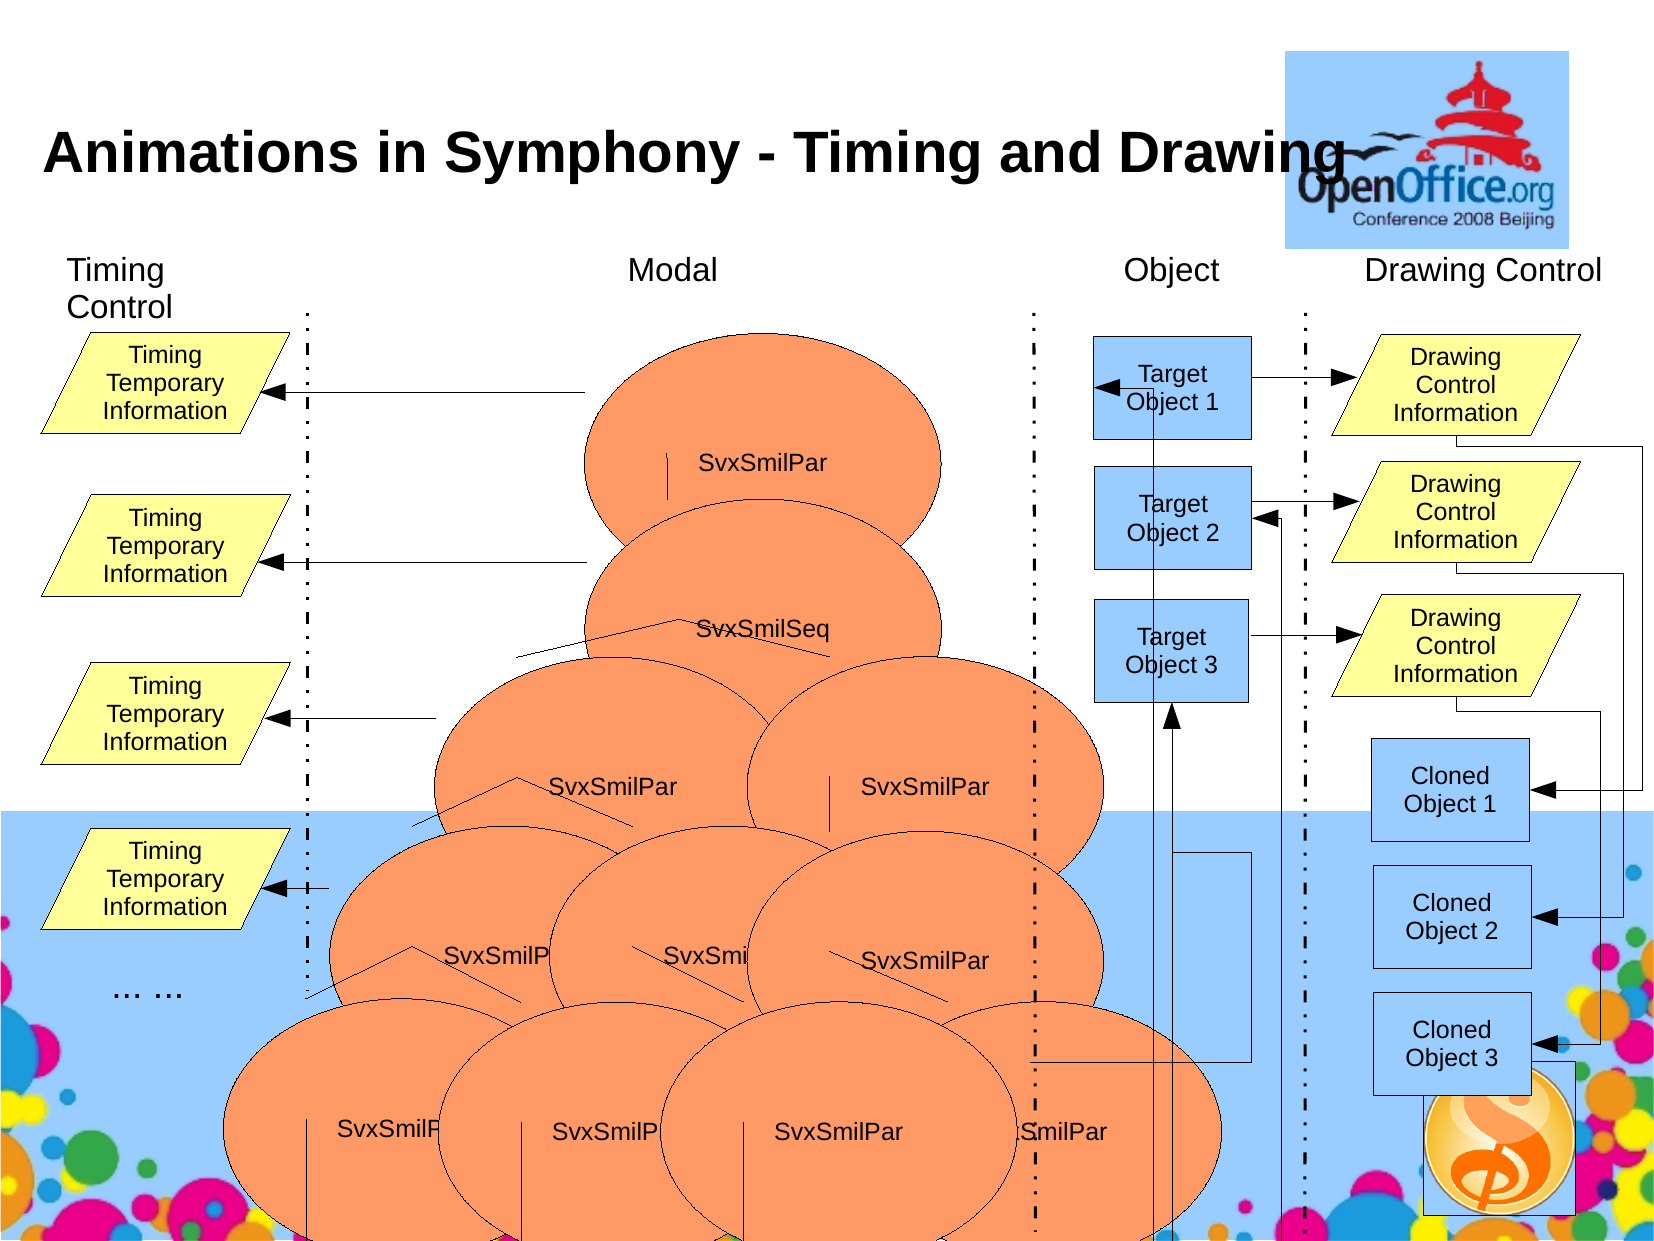

# Animations in Symphony - Timing and Drawing
Timing Control
Modal
Object
Drawing Control
Timing
Temporary
Information
SvxSmilPar
Drawing
Control
Information
Target Object 1
Drawing
Control
Information
Target Object 2
Timing
Temporary
Information
SvxSmilSeq
Drawing
Control
Information
Target Object 3
SvxSmilPar
SvxSmilPar
Timing
Temporary
Information
Cloned Object 1
SvxSmilPar
SvxSmilPar
Timing
Temporary
Information
SvxSmilPar
Cloned Object 2
... ...
Cloned Object 3
SvxSmilPar
SvxSmilPar
SvxSmilPar
SvxSmilPar